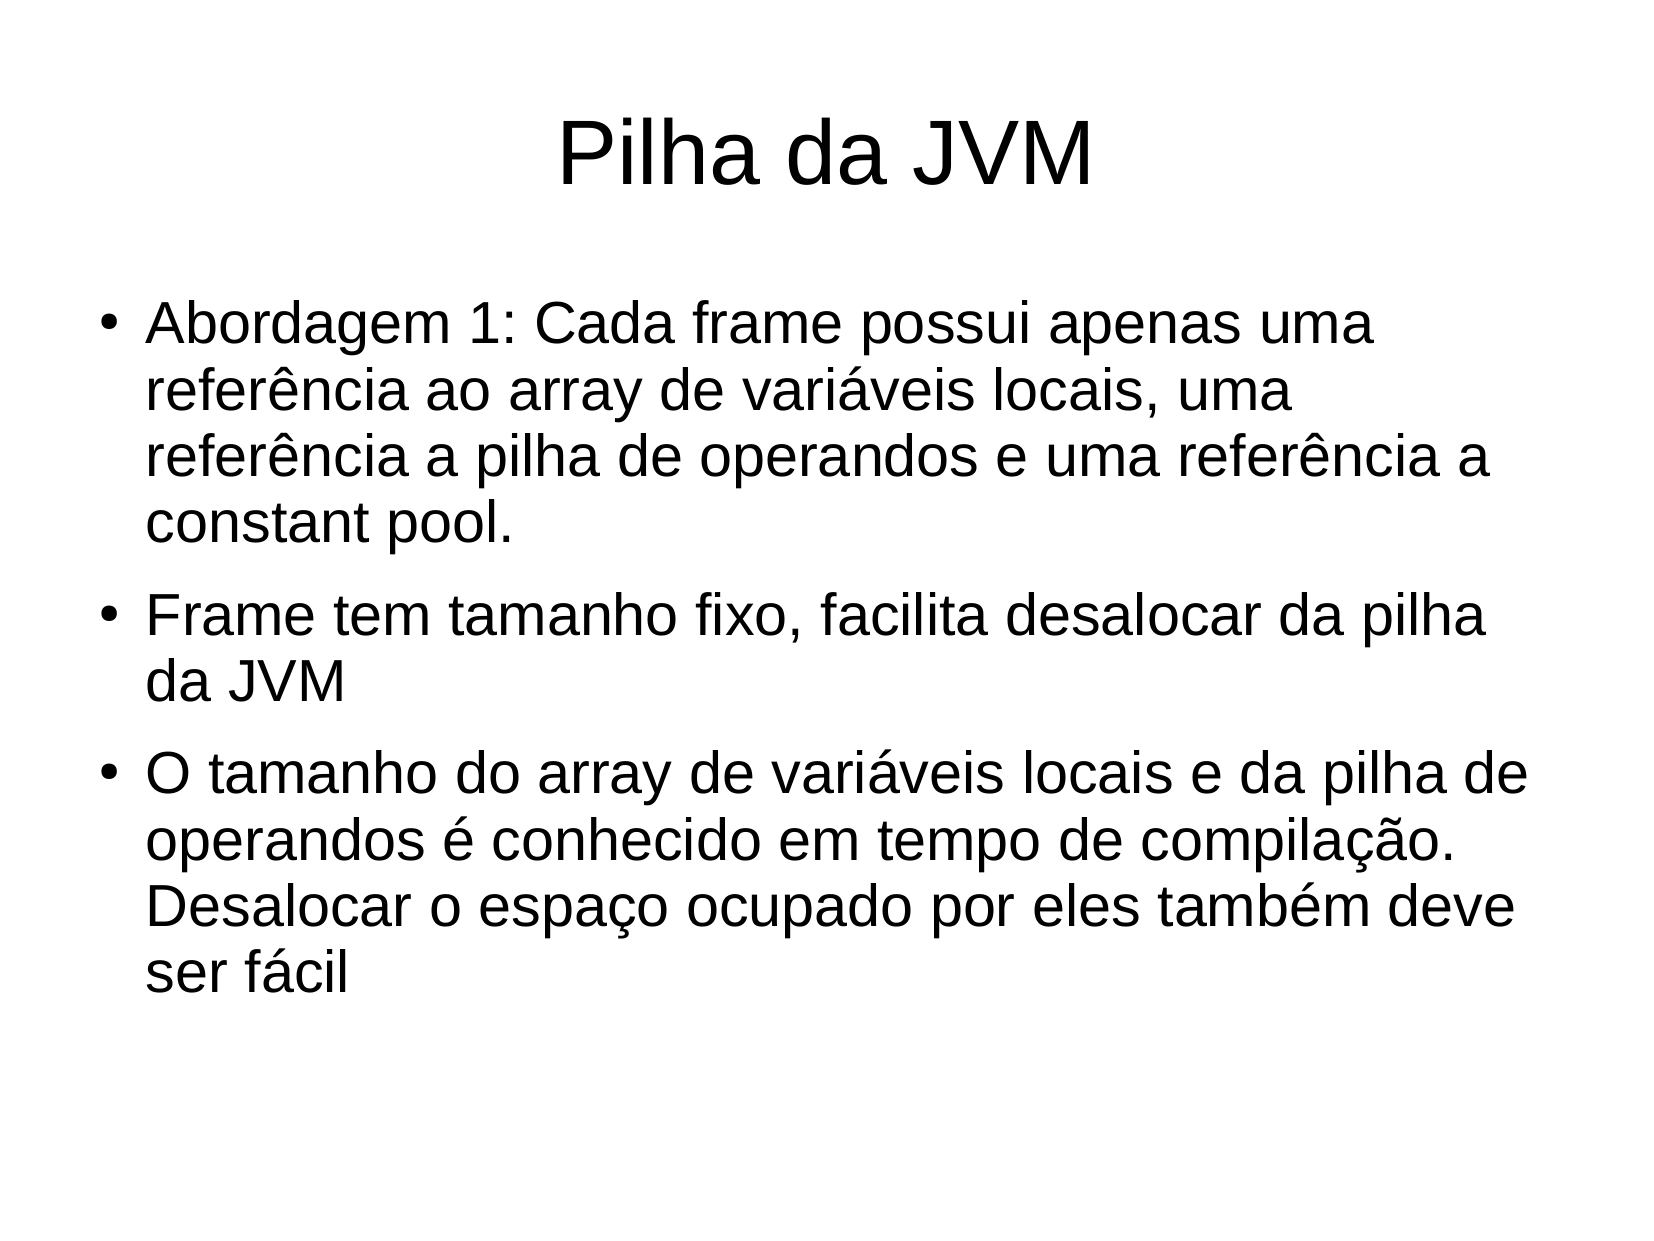

# Pilha da JVM
Abordagem 1: Cada frame possui apenas uma referência ao array de variáveis locais, uma referência a pilha de operandos e uma referência a constant pool.
Frame tem tamanho fixo, facilita desalocar da pilha da JVM
O tamanho do array de variáveis locais e da pilha de operandos é conhecido em tempo de compilação. Desalocar o espaço ocupado por eles também deve ser fácil